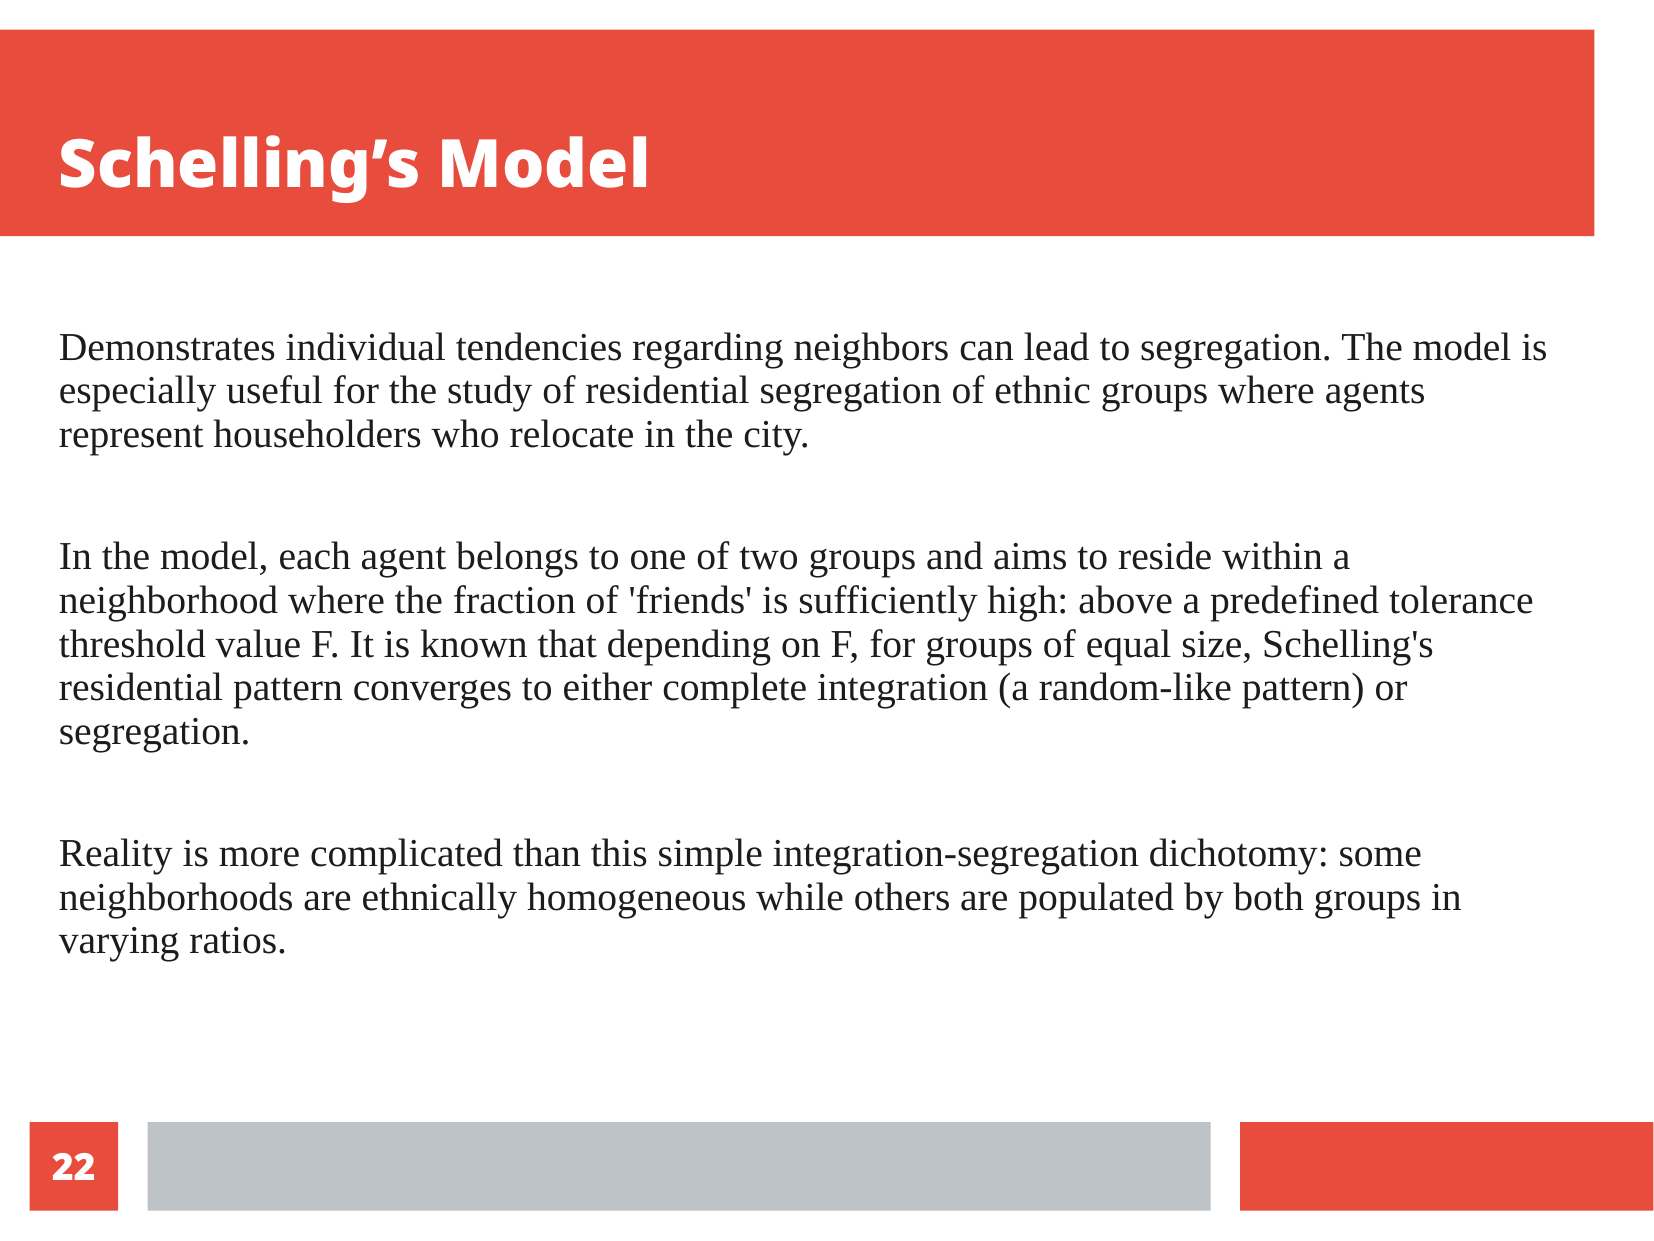

# Schelling’s Model
Demonstrates individual tendencies regarding neighbors can lead to segregation. The model is especially useful for the study of residential segregation of ethnic groups where agents represent householders who relocate in the city.
In the model, each agent belongs to one of two groups and aims to reside within a neighborhood where the fraction of 'friends' is sufficiently high: above a predefined tolerance threshold value F. It is known that depending on F, for groups of equal size, Schelling's residential pattern converges to either complete integration (a random-like pattern) or segregation.
Reality is more complicated than this simple integration-segregation dichotomy: some neighborhoods are ethnically homogeneous while others are populated by both groups in varying ratios.
22